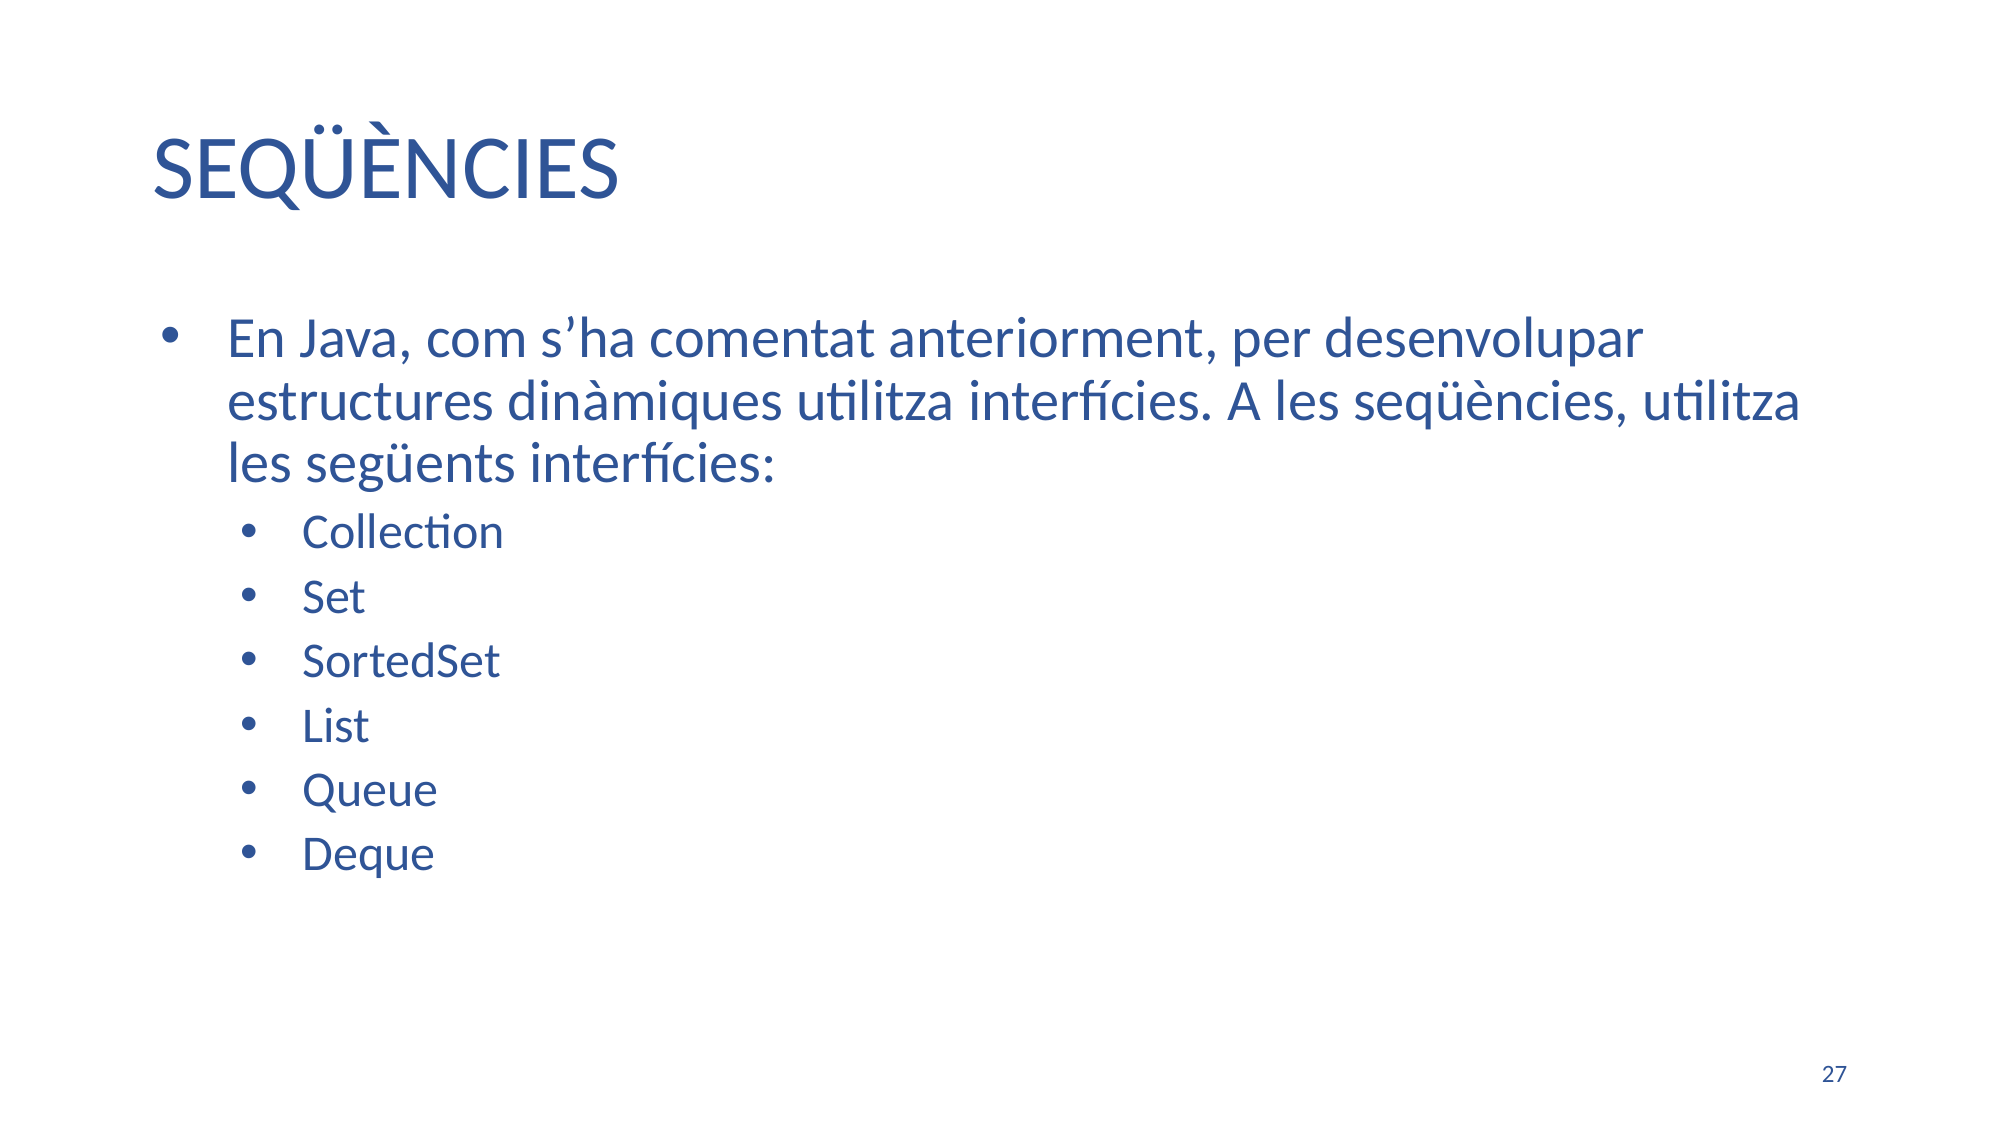

# SEQÜÈNCIES
En Java, com s’ha comentat anteriorment, per desenvolupar estructures dinàmiques utilitza interfícies. A les seqüències, utilitza les següents interfícies:
Collection
Set
SortedSet
List
Queue
Deque